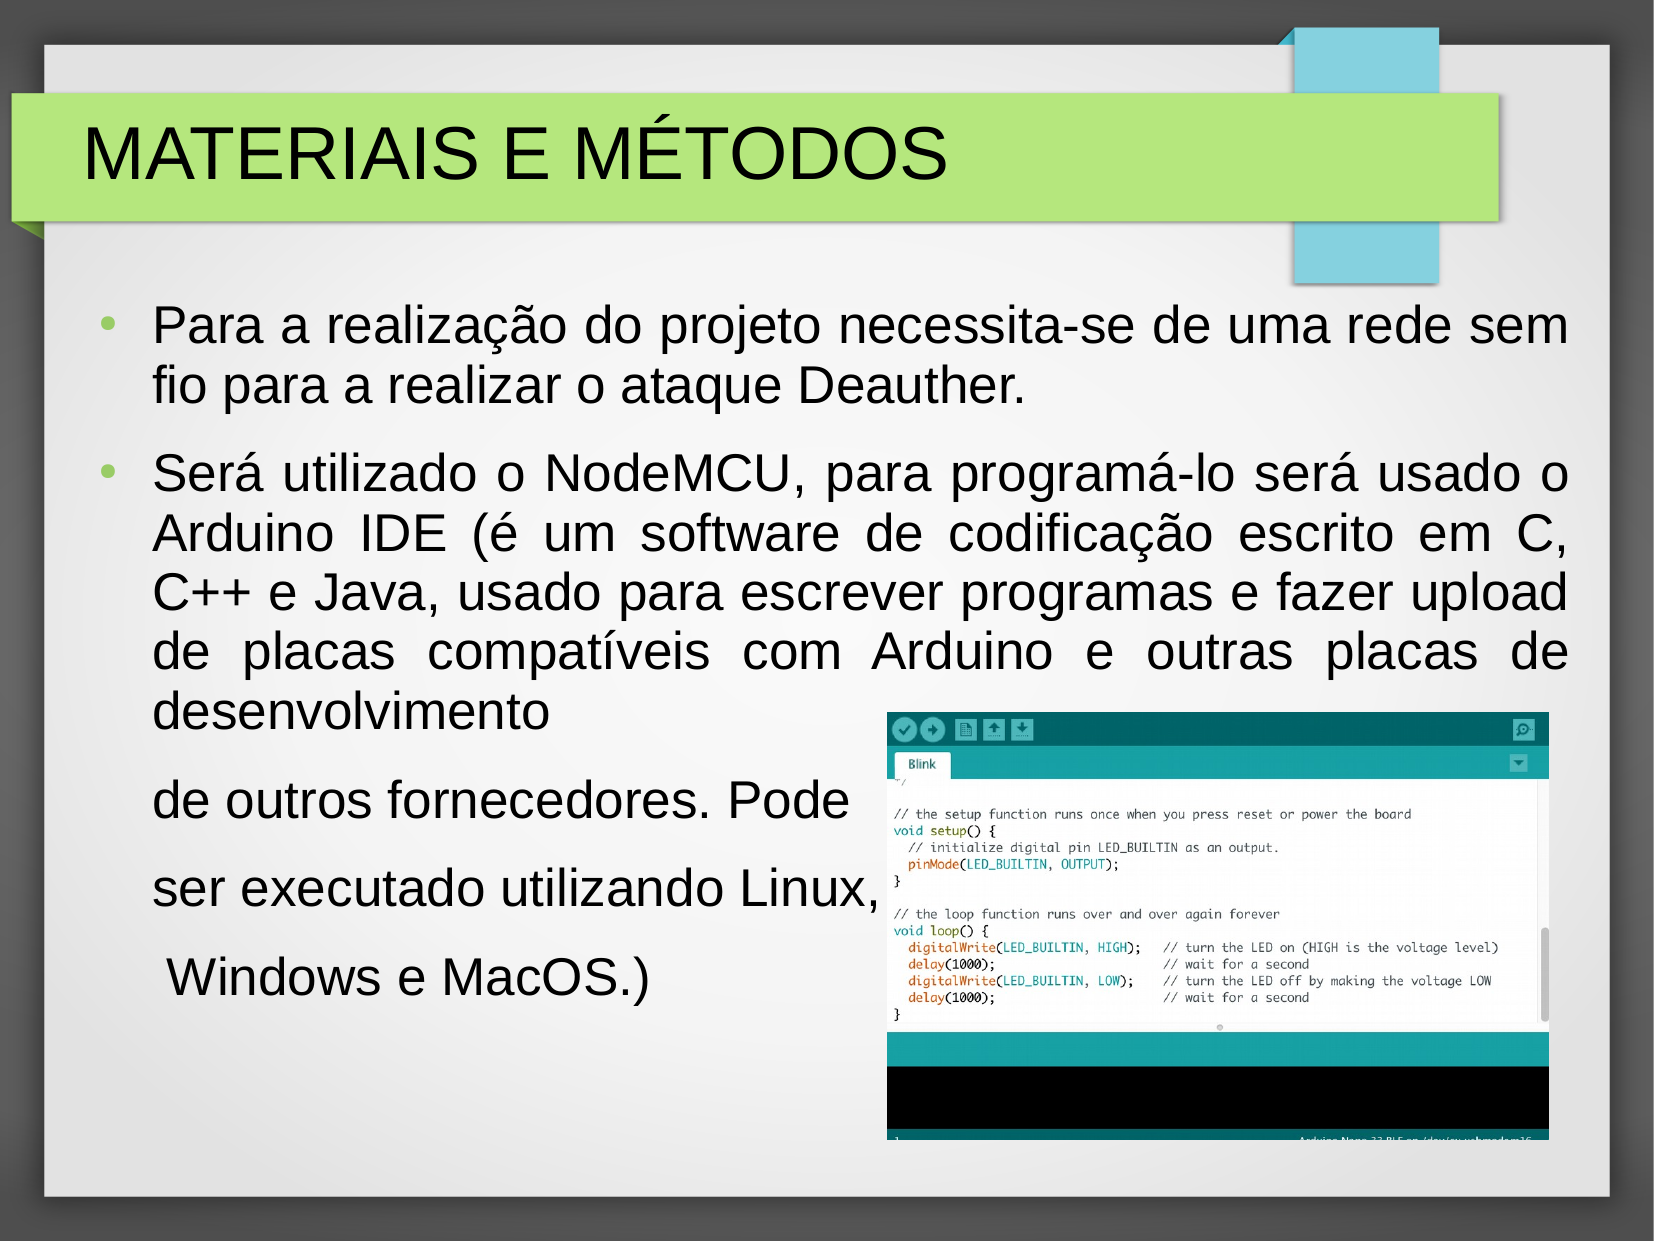

# MATERIAIS E MÉTODOS
Para a realização do projeto necessita-se de uma rede sem fio para a realizar o ataque Deauther.
Será utilizado o NodeMCU, para programá-lo será usado o Arduino IDE (é um software de codificação escrito em C, C++ e Java, usado para escrever programas e fazer upload de placas compatíveis com Arduino e outras placas de desenvolvimento
de outros fornecedores. Pode
ser executado utilizando Linux,
 Windows e MacOS.)